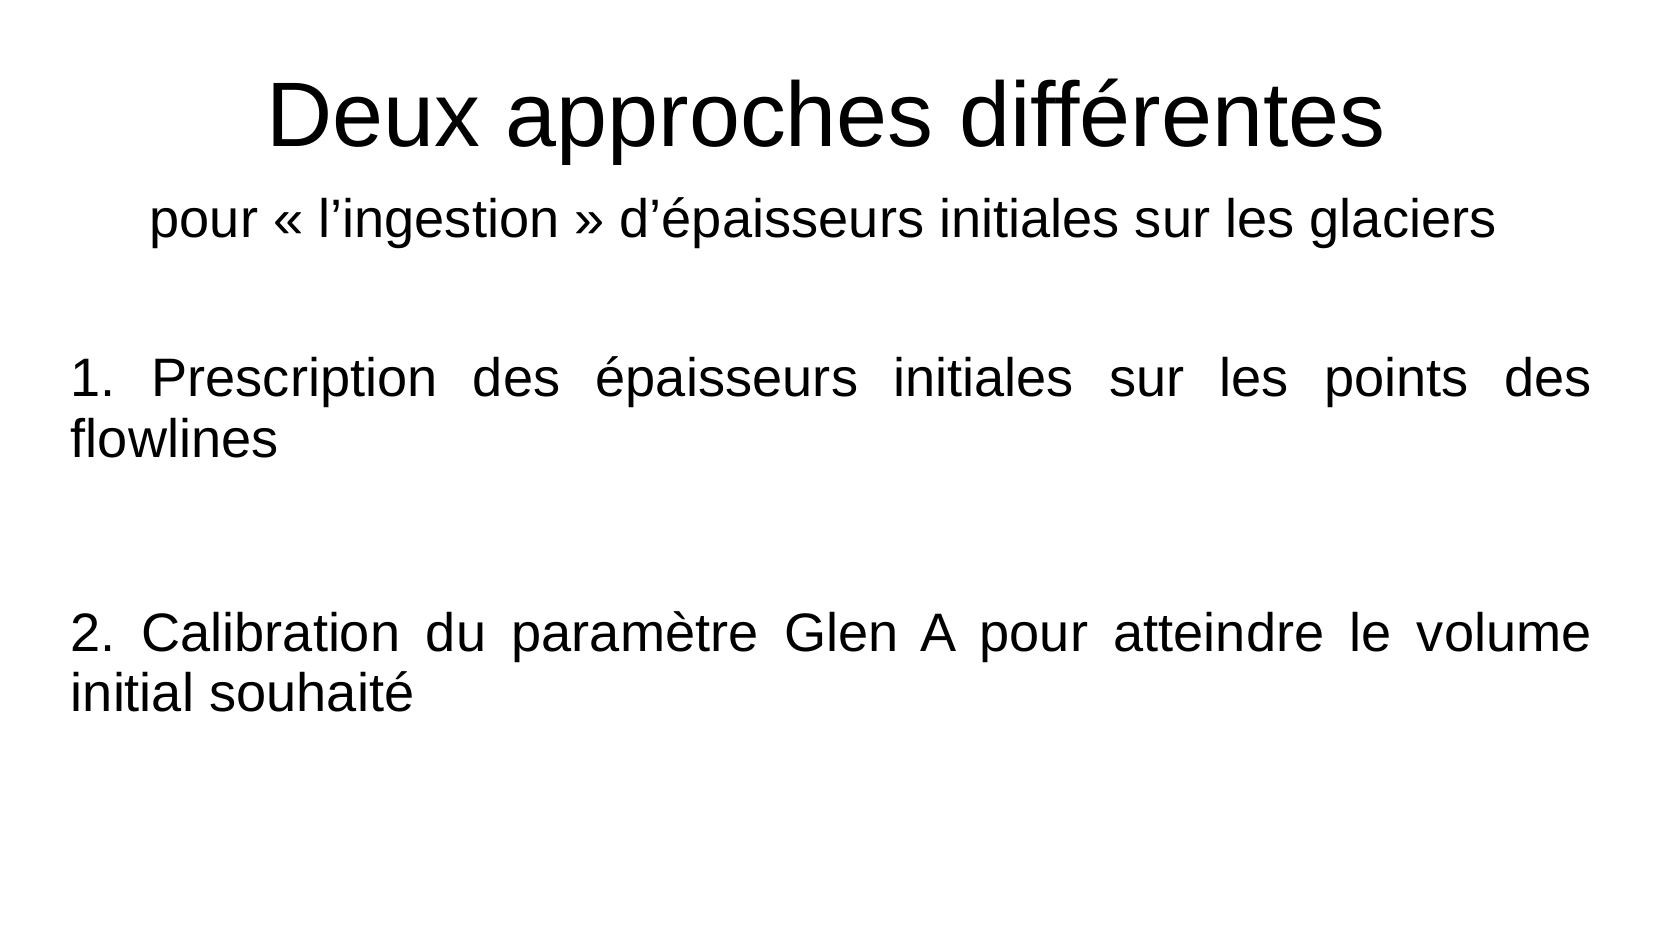

# Deux approches différentes
pour « l’ingestion » d’épaisseurs initiales sur les glaciers
1. Prescription des épaisseurs initiales sur les points des flowlines
2. Calibration du paramètre Glen A pour atteindre le volume initial souhaité